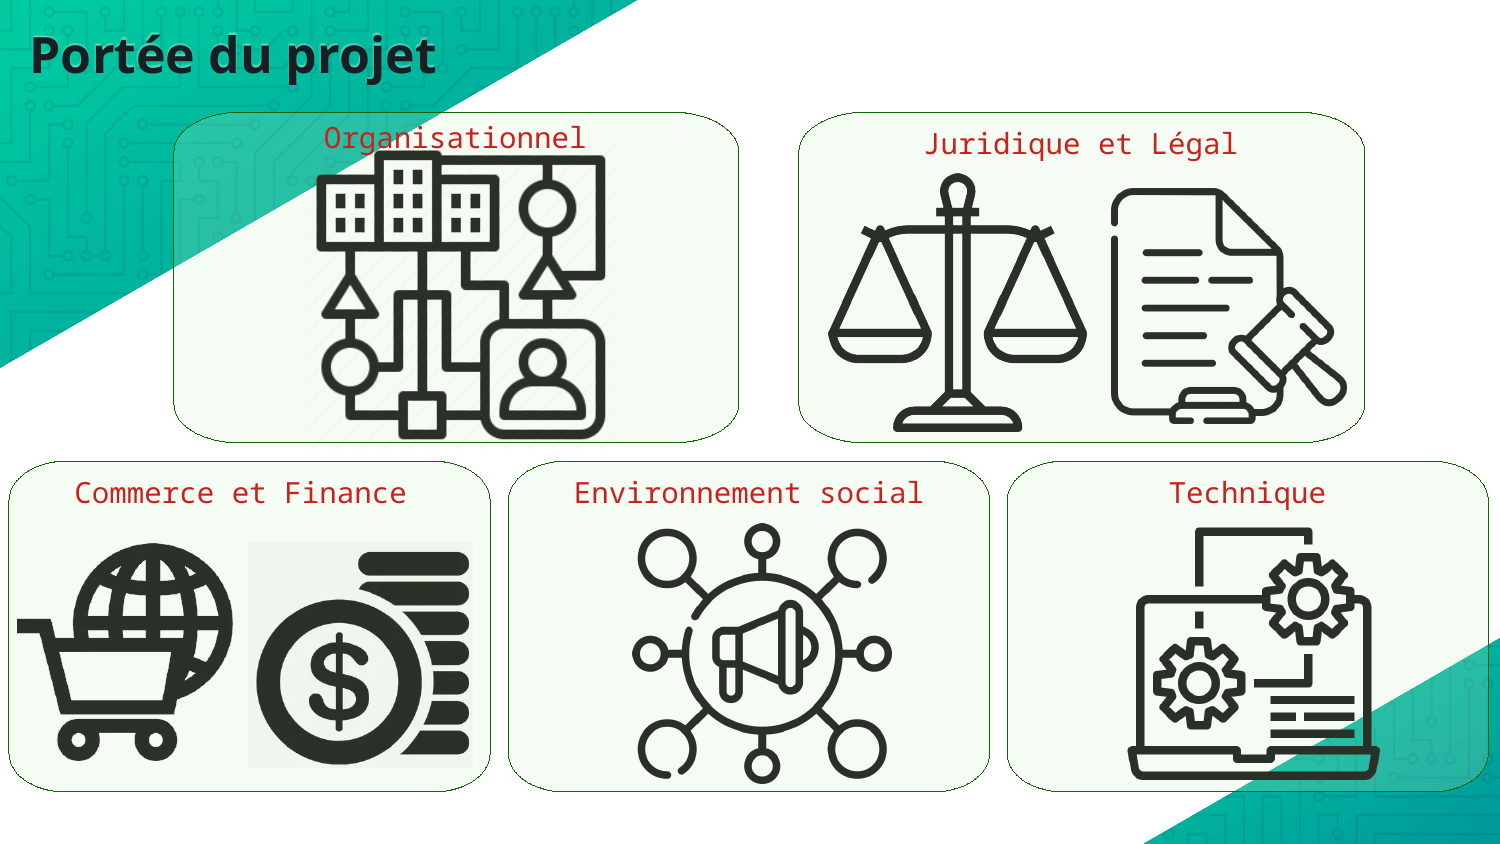

# Portée du projet
Organisationnel
Juridique et Légal
Commerce et Finance
Environnement social
Technique